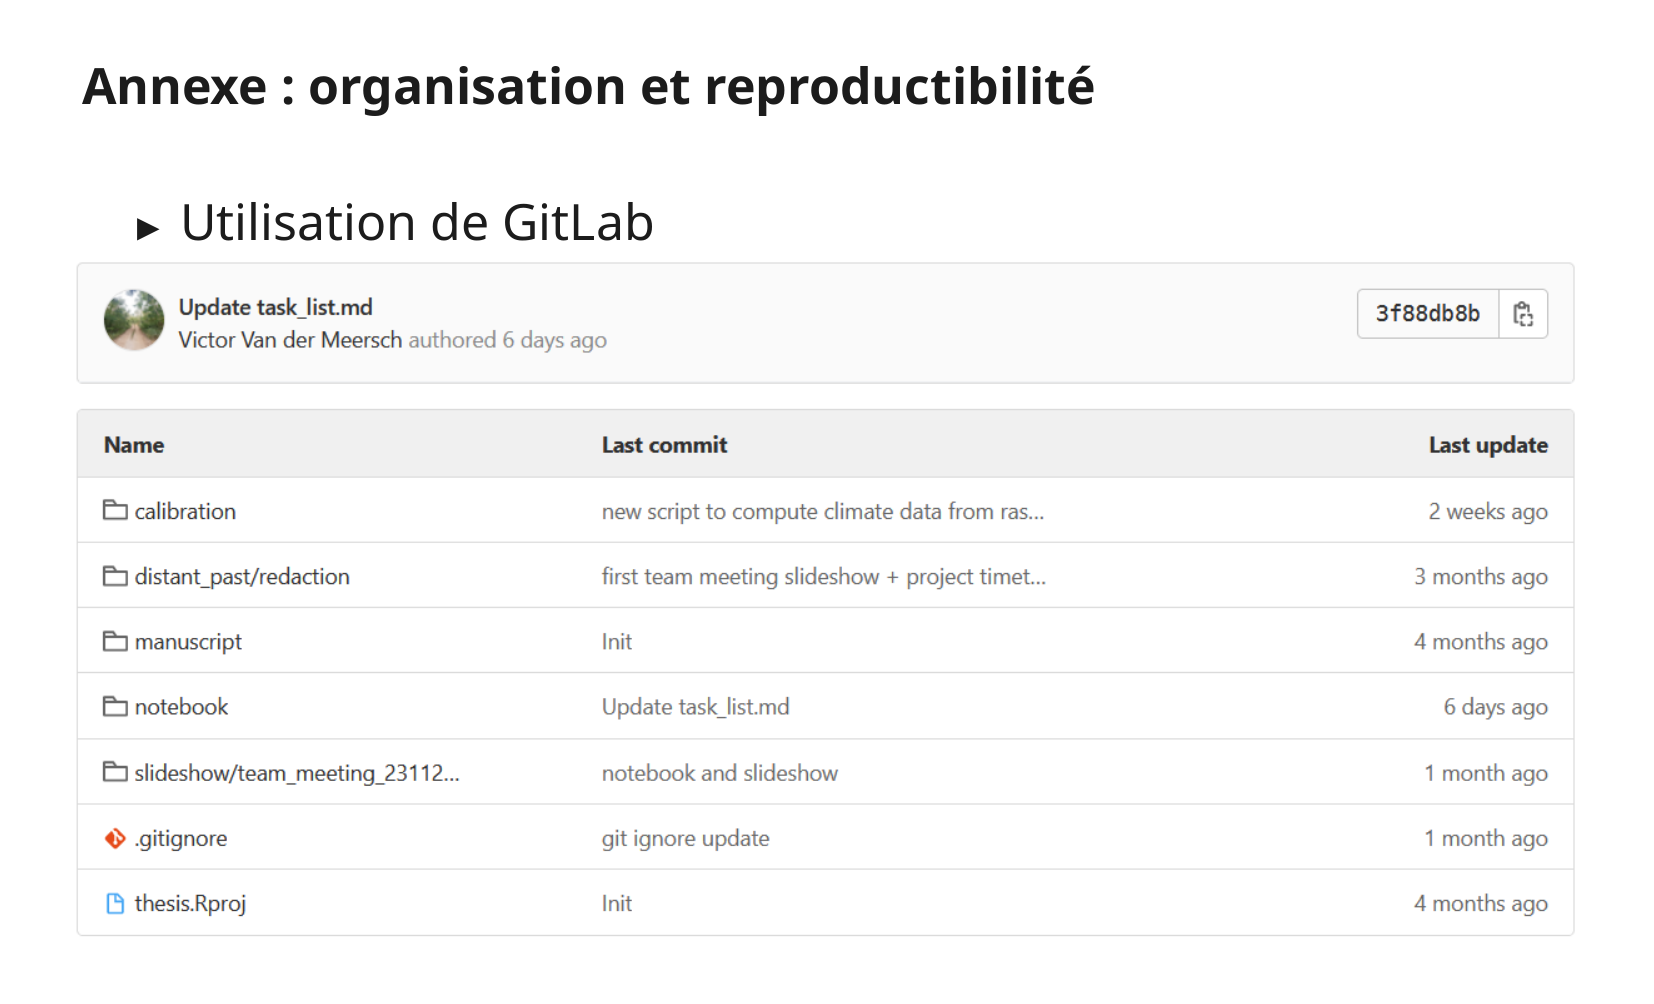

Annexe : organisation et reproductibilité
► Utilisation de GitLab